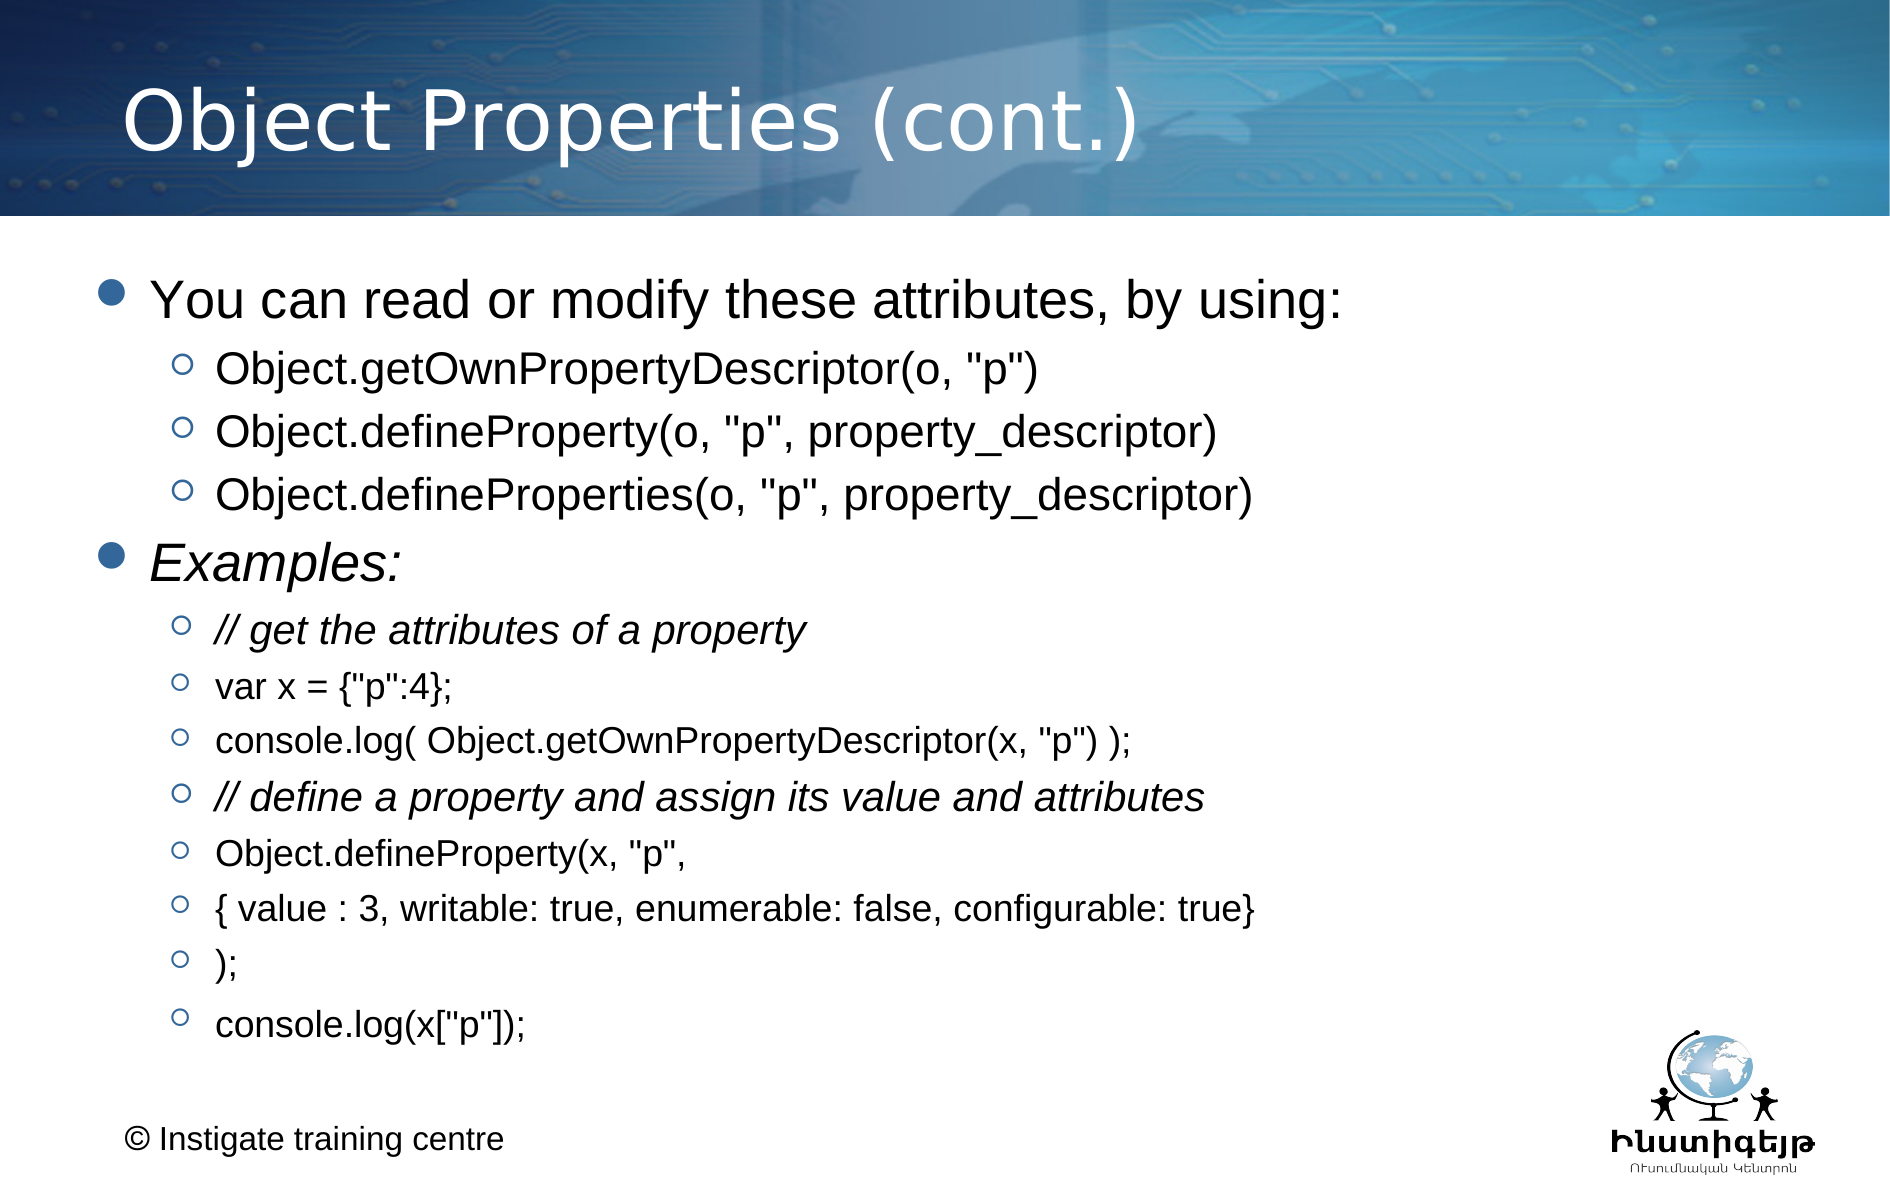

# Object Properties (cont.)
You can read or modify these attributes, by using:
Object.getOwnPropertyDescriptor(o, "p")
Object.defineProperty(o, "p", property_descriptor)
Object.defineProperties(o, "p", property_descriptor)
Examples:
// get the attributes of a property
var x = {"p":4};
console.log( Object.getOwnPropertyDescriptor(x, "p") );
// define a property and assign its value and attributes
Object.defineProperty(x, "p",
{ value : 3, writable: true, enumerable: false, configurable: true}
);
console.log(x["p"]);